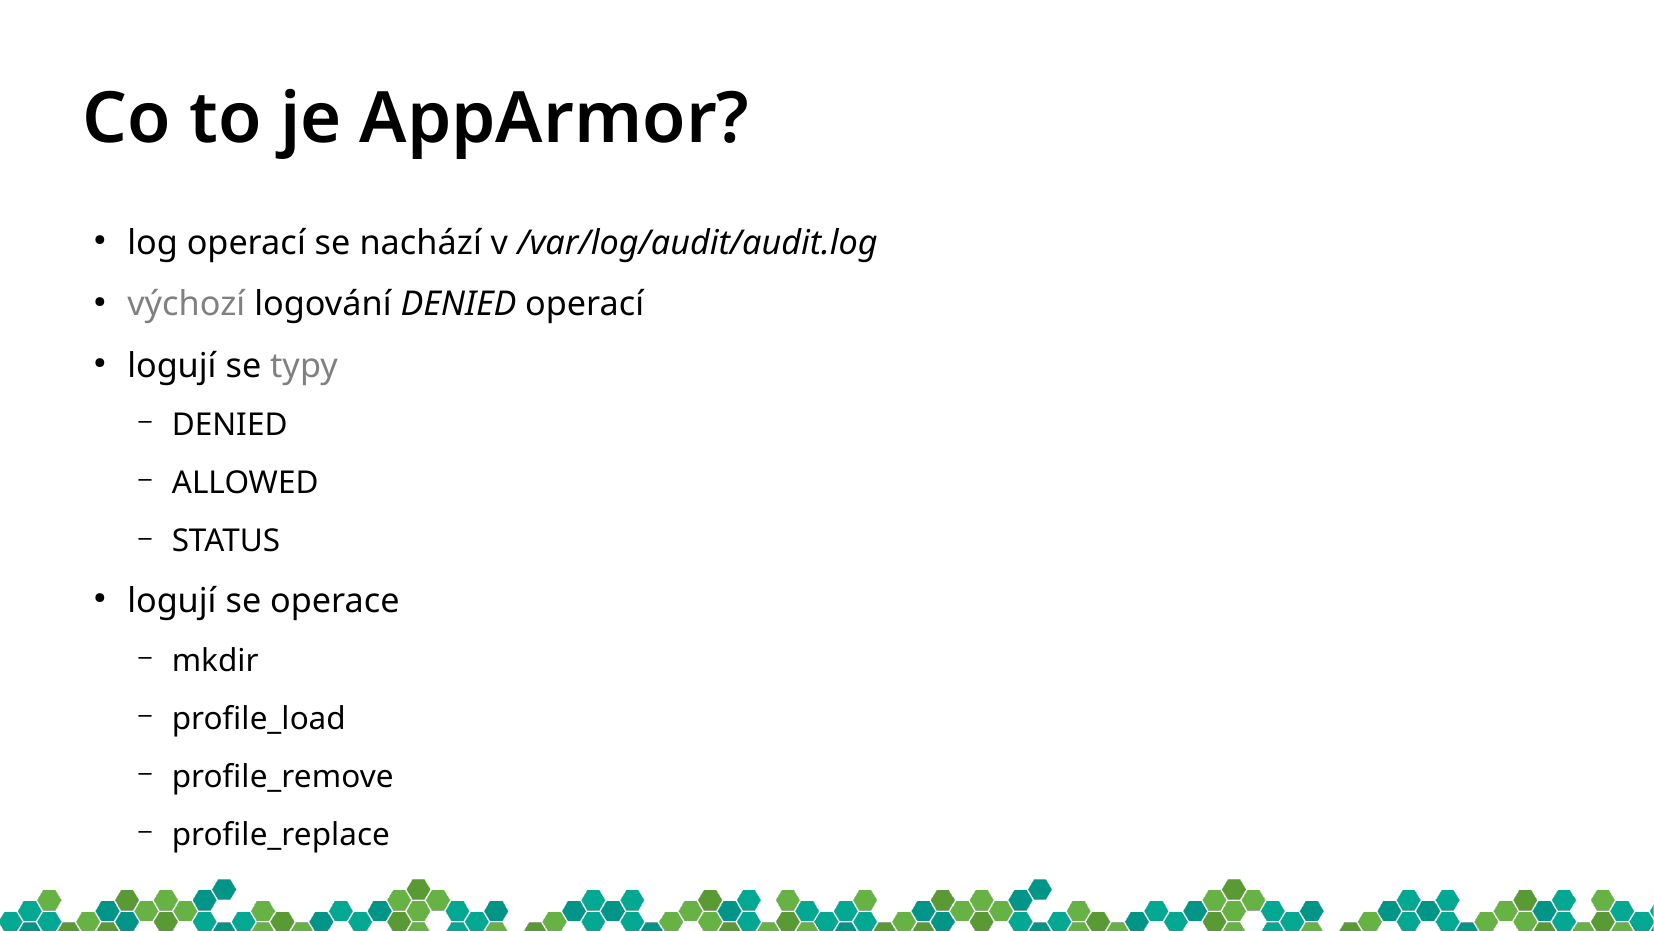

# Co to je AppArmor?
log operací se nachází v /var/log/audit/audit.log
výchozí logování DENIED operací
logují se typy
DENIED
ALLOWED
STATUS
logují se operace
mkdir
profile_load
profile_remove
profile_replace